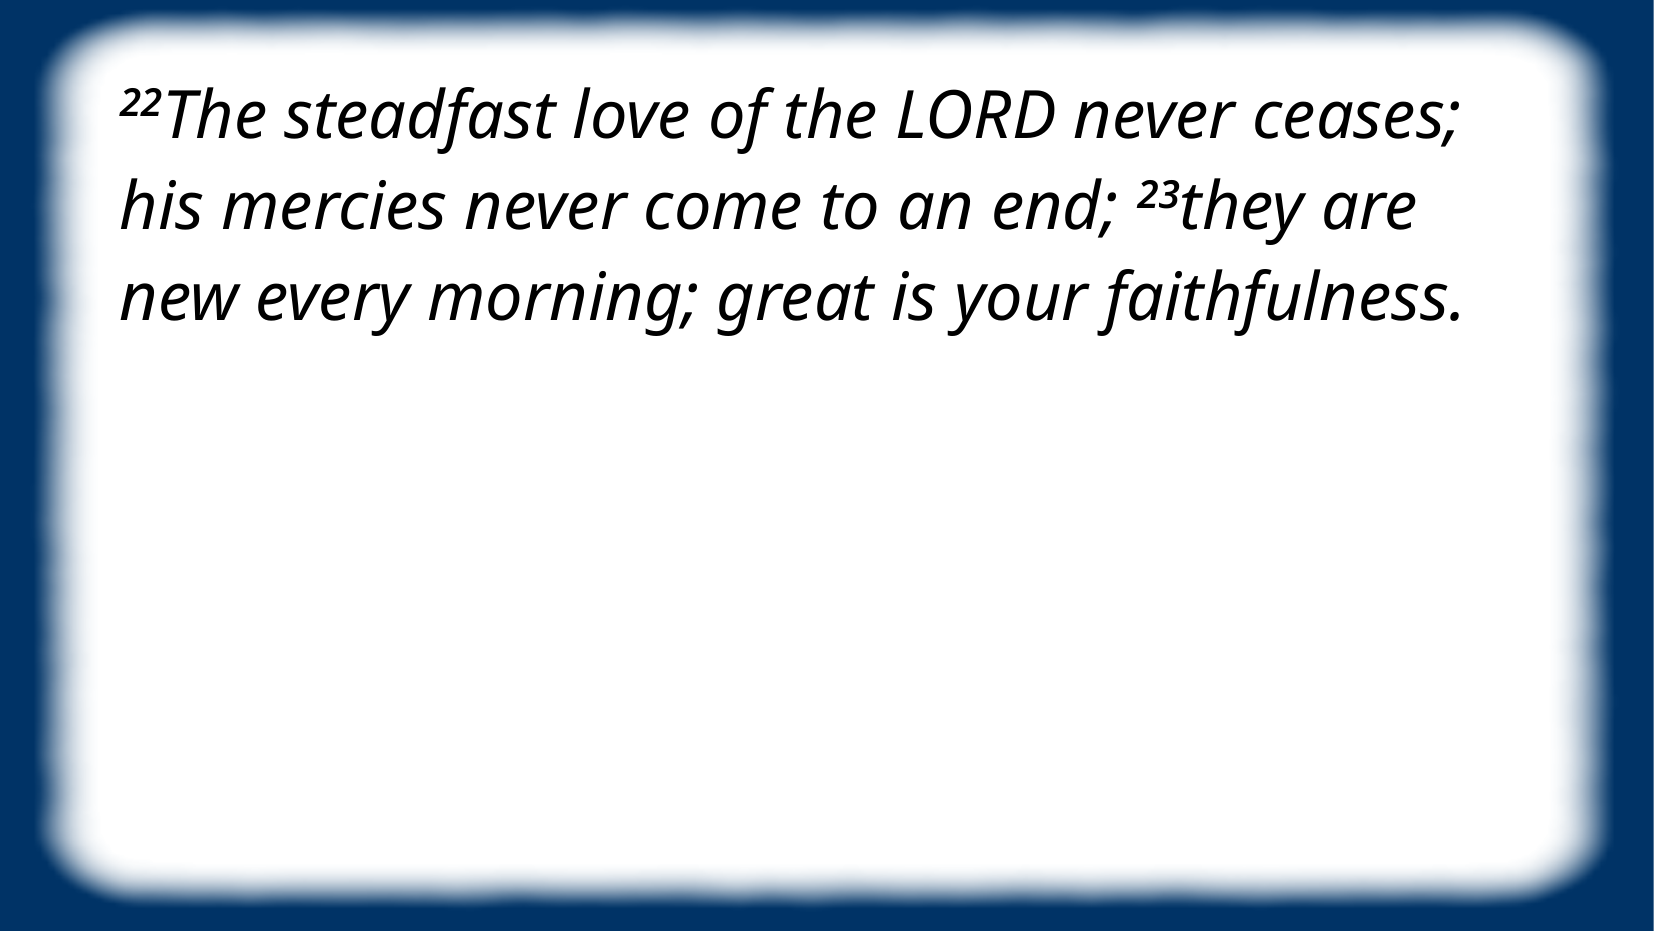

22The steadfast love of the LORD never ceases; his mercies never come to an end; 23they are new every morning; great is your faithfulness.